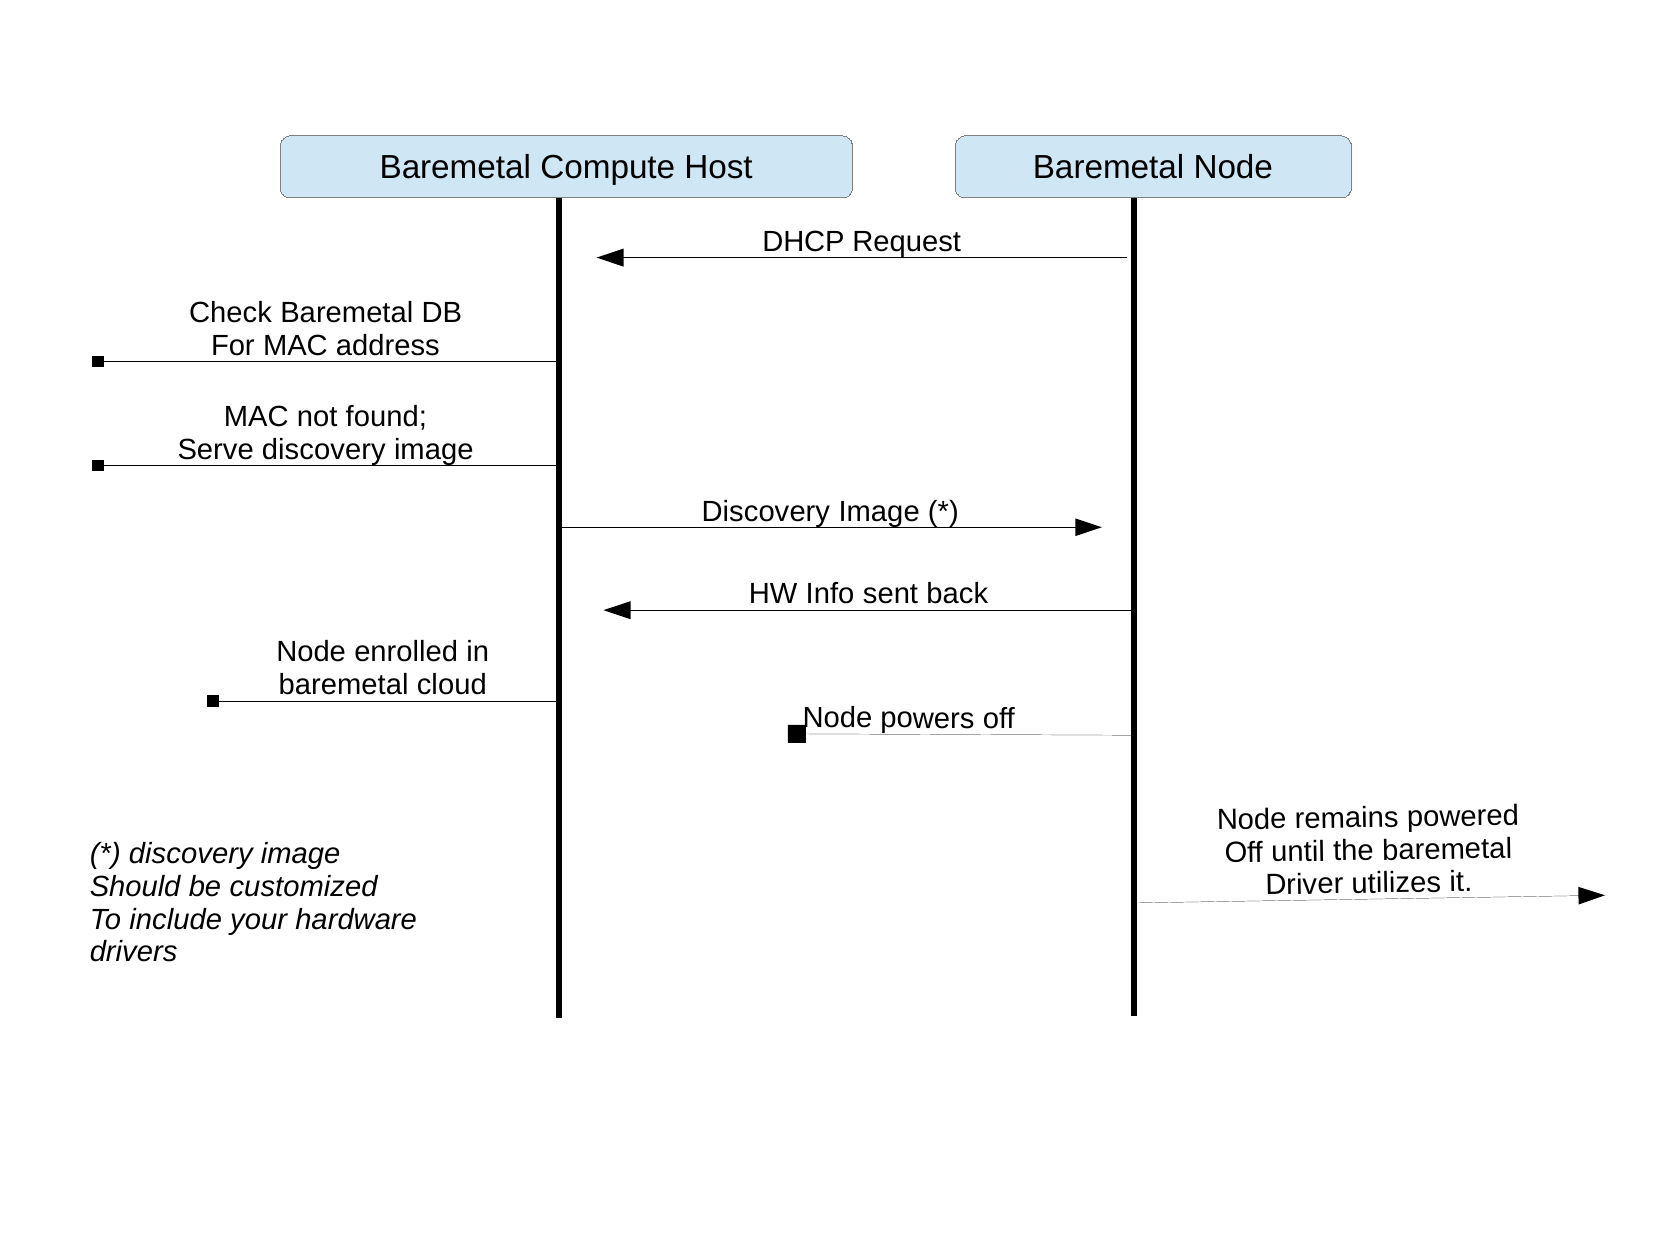

Baremetal Node
Baremetal Compute Host
DHCP Request
Check Baremetal DB
For MAC address
MAC not found;
Serve discovery image
Discovery Image (*)
HW Info sent back
Node enrolled in
baremetal cloud
Node powers off
(*) discovery image
Should be customized
To include your hardware
drivers
Node remains powered
Off until the baremetal
Driver utilizes it.